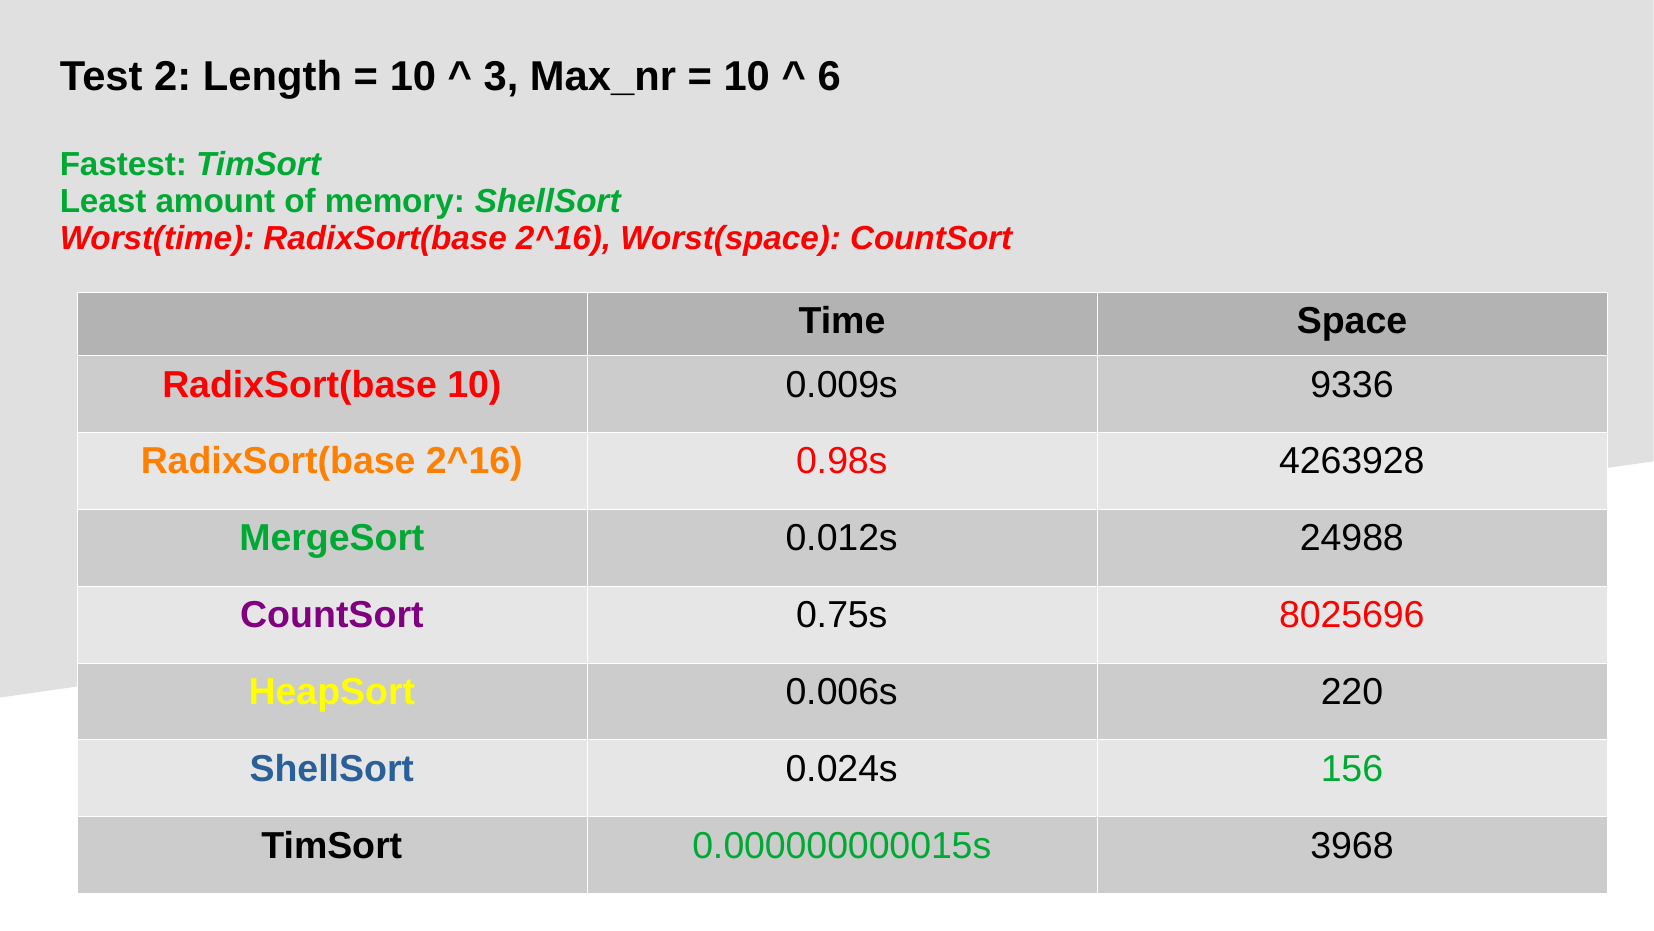

Test 2: Length = 10 ^ 3, Max_nr = 10 ^ 6
Fastest: TimSort
Least amount of memory: ShellSort
Worst(time): RadixSort(base 2^16), Worst(space): CountSort
| | Time | Space |
| --- | --- | --- |
| RadixSort(base 10) | 0.009s | 9336 |
| RadixSort(base 2^16) | 0.98s | 4263928 |
| MergeSort | 0.012s | 24988 |
| CountSort | 0.75s | 8025696 |
| HeapSort | 0.006s | 220 |
| ShellSort | 0.024s | 156 |
| TimSort | 0.000000000015s | 3968 |